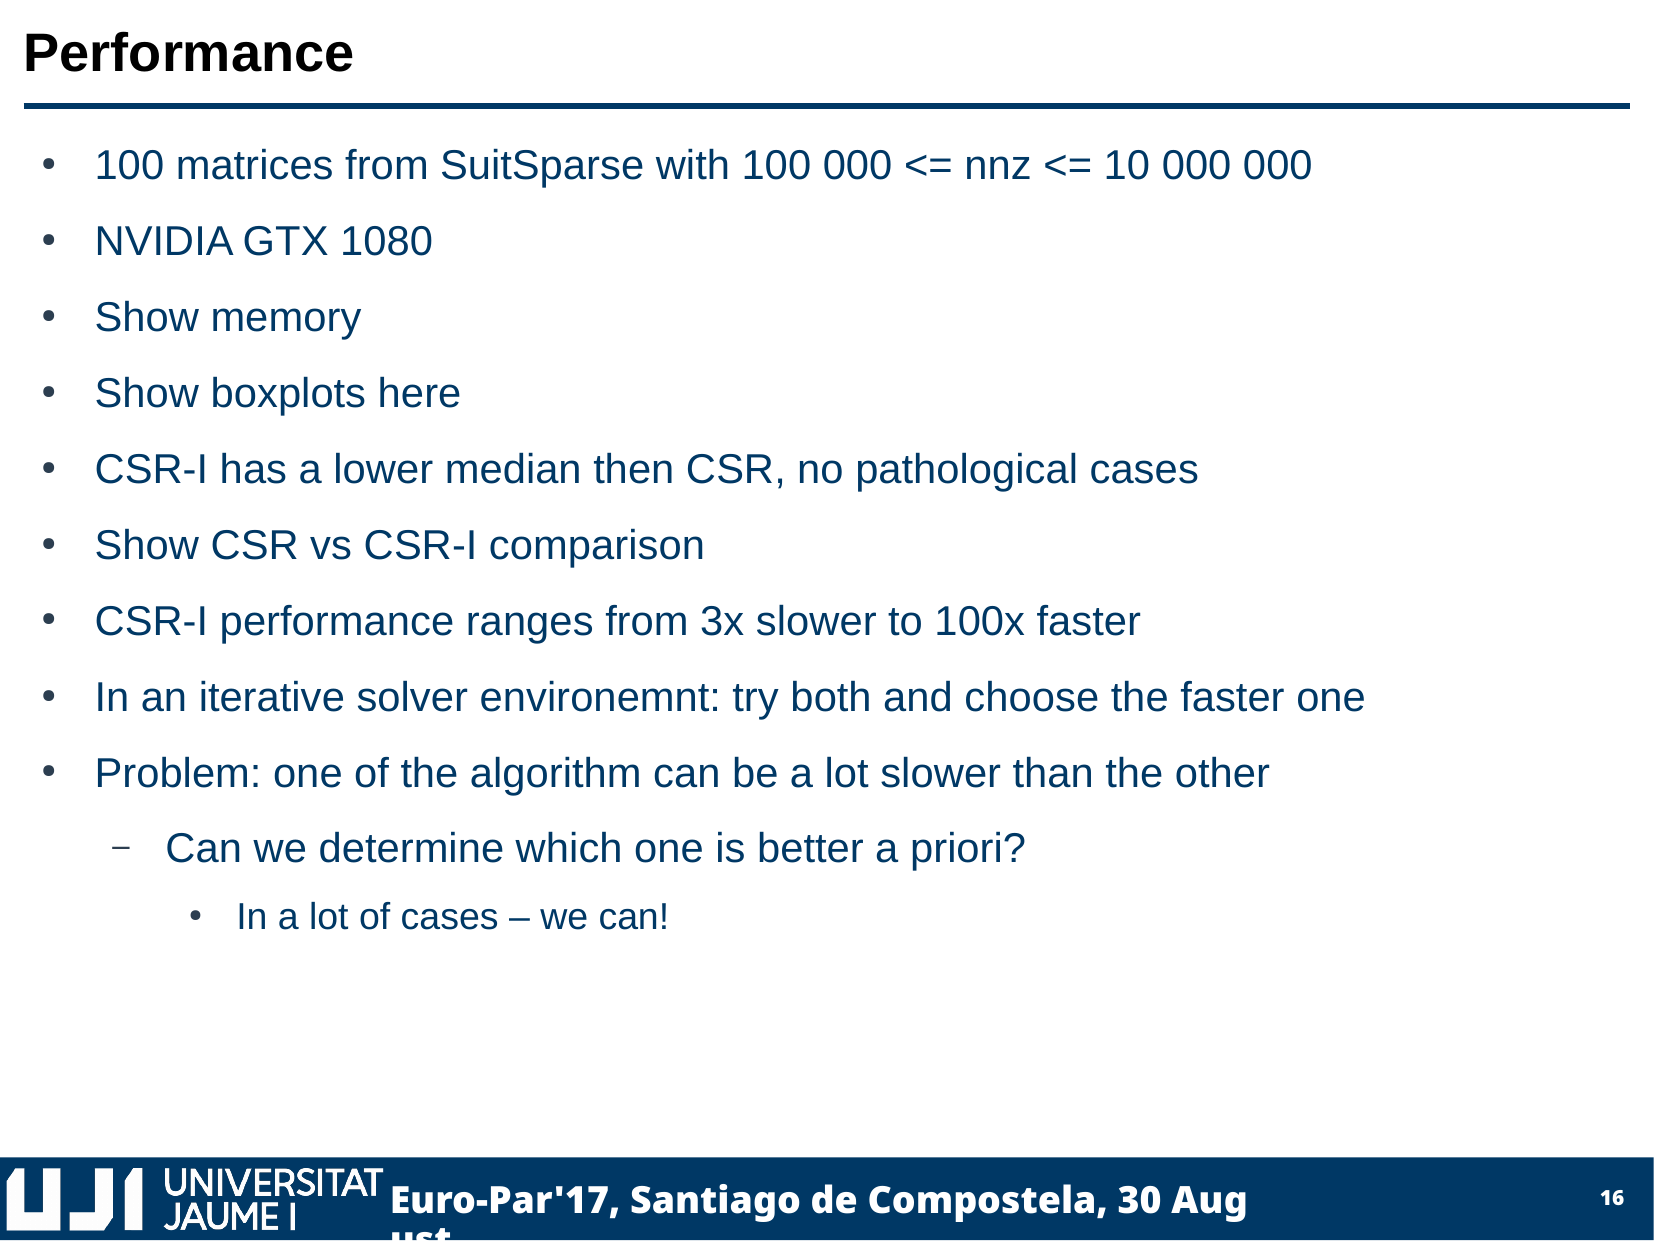

# Performance
100 matrices from SuitSparse with 100 000 <= nnz <= 10 000 000
NVIDIA GTX 1080
Show memory
Show boxplots here
CSR-I has a lower median then CSR, no pathological cases
Show CSR vs CSR-I comparison
CSR-I performance ranges from 3x slower to 100x faster
In an iterative solver environemnt: try both and choose the faster one
Problem: one of the algorithm can be a lot slower than the other
Can we determine which one is better a priori?
In a lot of cases – we can!
Euro-Par'17, Santiago de Compostela, 30 August
16